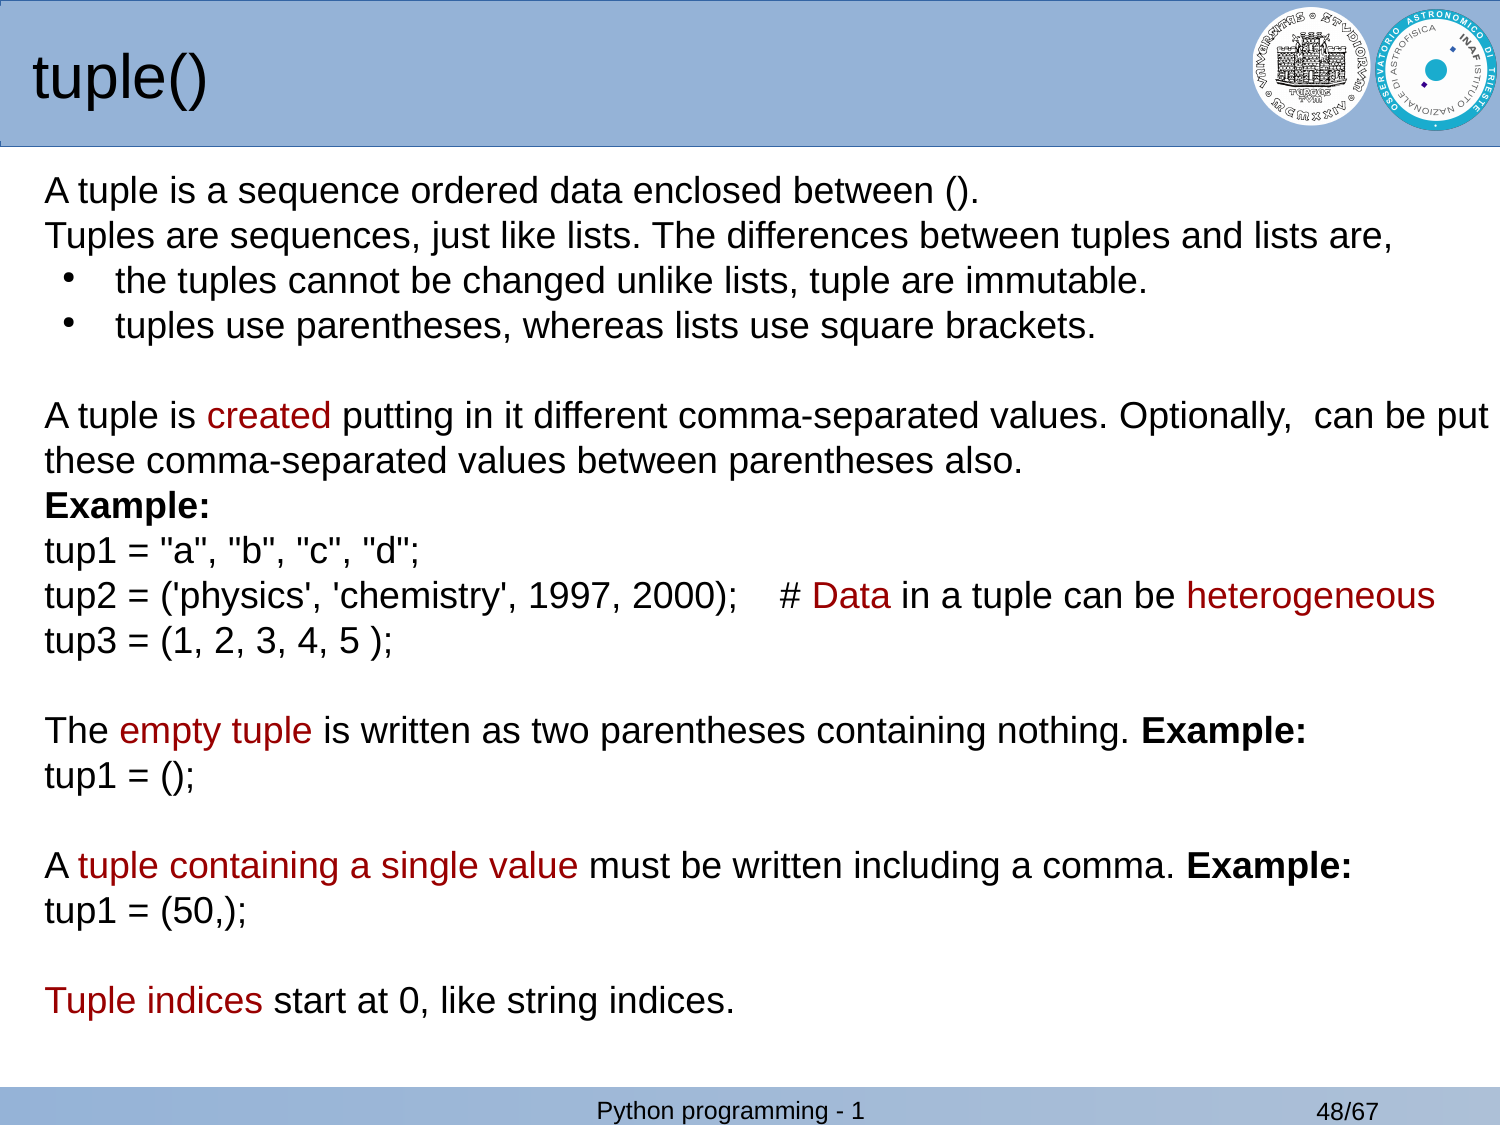

tuple()
# A tuple is a sequence ordered data enclosed between ().
Tuples are sequences, just like lists. The differences between tuples and lists are,
the tuples cannot be changed unlike lists, tuple are immutable.
tuples use parentheses, whereas lists use square brackets.
A tuple is created putting in it different comma-separated values. Optionally, can be put these comma-separated values between parentheses also.
Example:
tup1 = "a", "b", "c", "d";
tup2 = ('physics', 'chemistry', 1997, 2000); # Data in a tuple can be heterogeneous
tup3 = (1, 2, 3, 4, 5 );
The empty tuple is written as two parentheses containing nothing. Example:
tup1 = ();
A tuple containing a single value must be written including a comma. Example:
tup1 = (50,);
Tuple indices start at 0, like string indices.